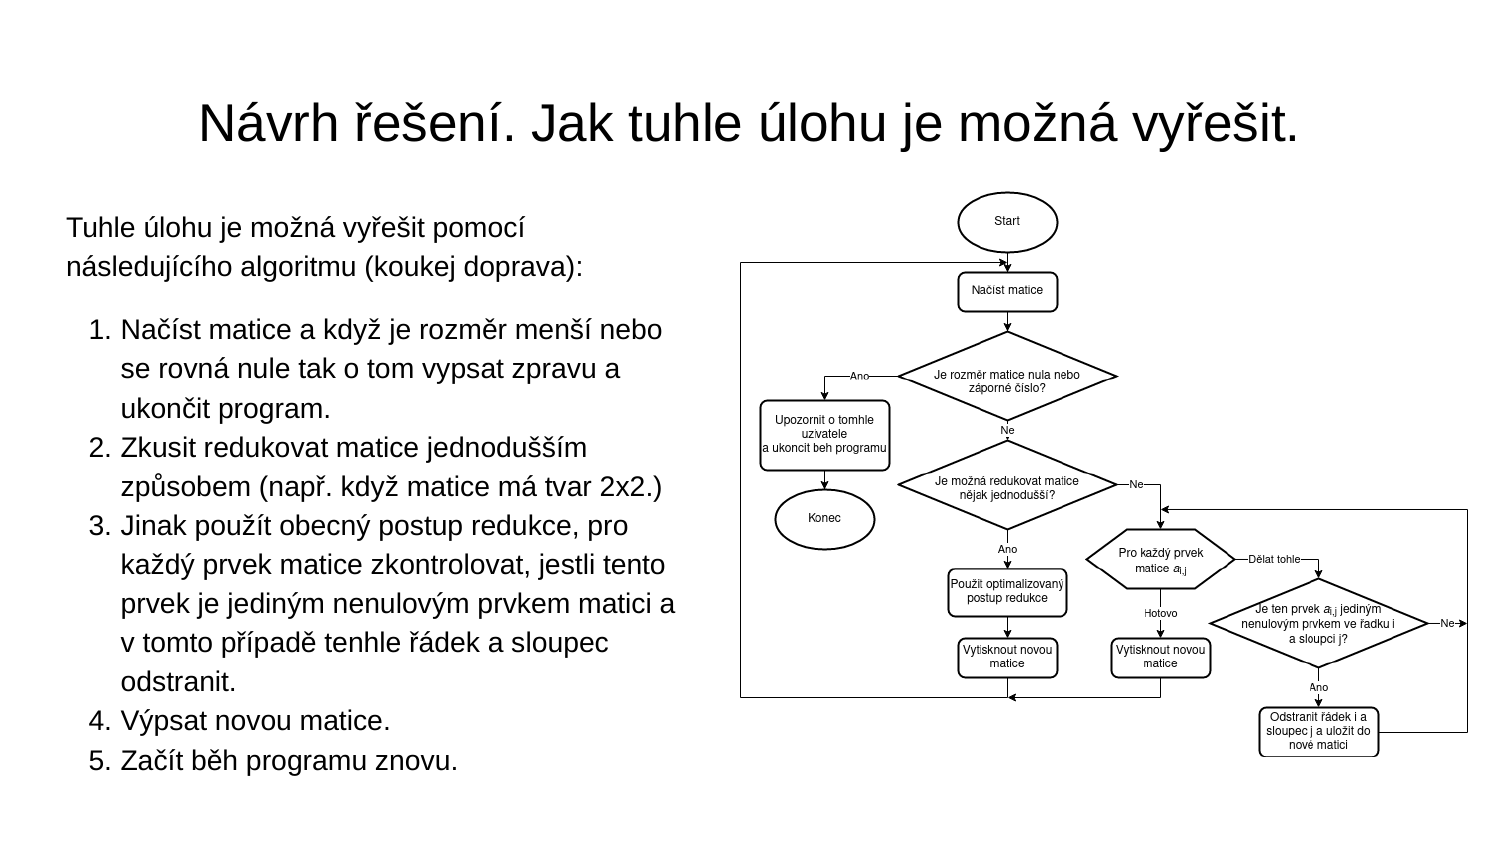

# Návrh řešení. Jak tuhle úlohu je možná vyřešit.
Tuhle úlohu je možná vyřešit pomocí následujícího algoritmu (koukej doprava):
Načíst matice a když je rozměr menší nebo se rovná nule tak o tom vypsat zpravu a ukončit program.
Zkusit redukovat matice jednodušším způsobem (např. když matice má tvar 2x2.)
Jinak použít obecný postup redukce, pro každý prvek matice zkontrolovat, jestli tento prvek je jediným nenulovým prvkem matici a v tomto případě tenhle řádek a sloupec odstranit.
Výpsat novou matice.
Začít běh programu znovu.